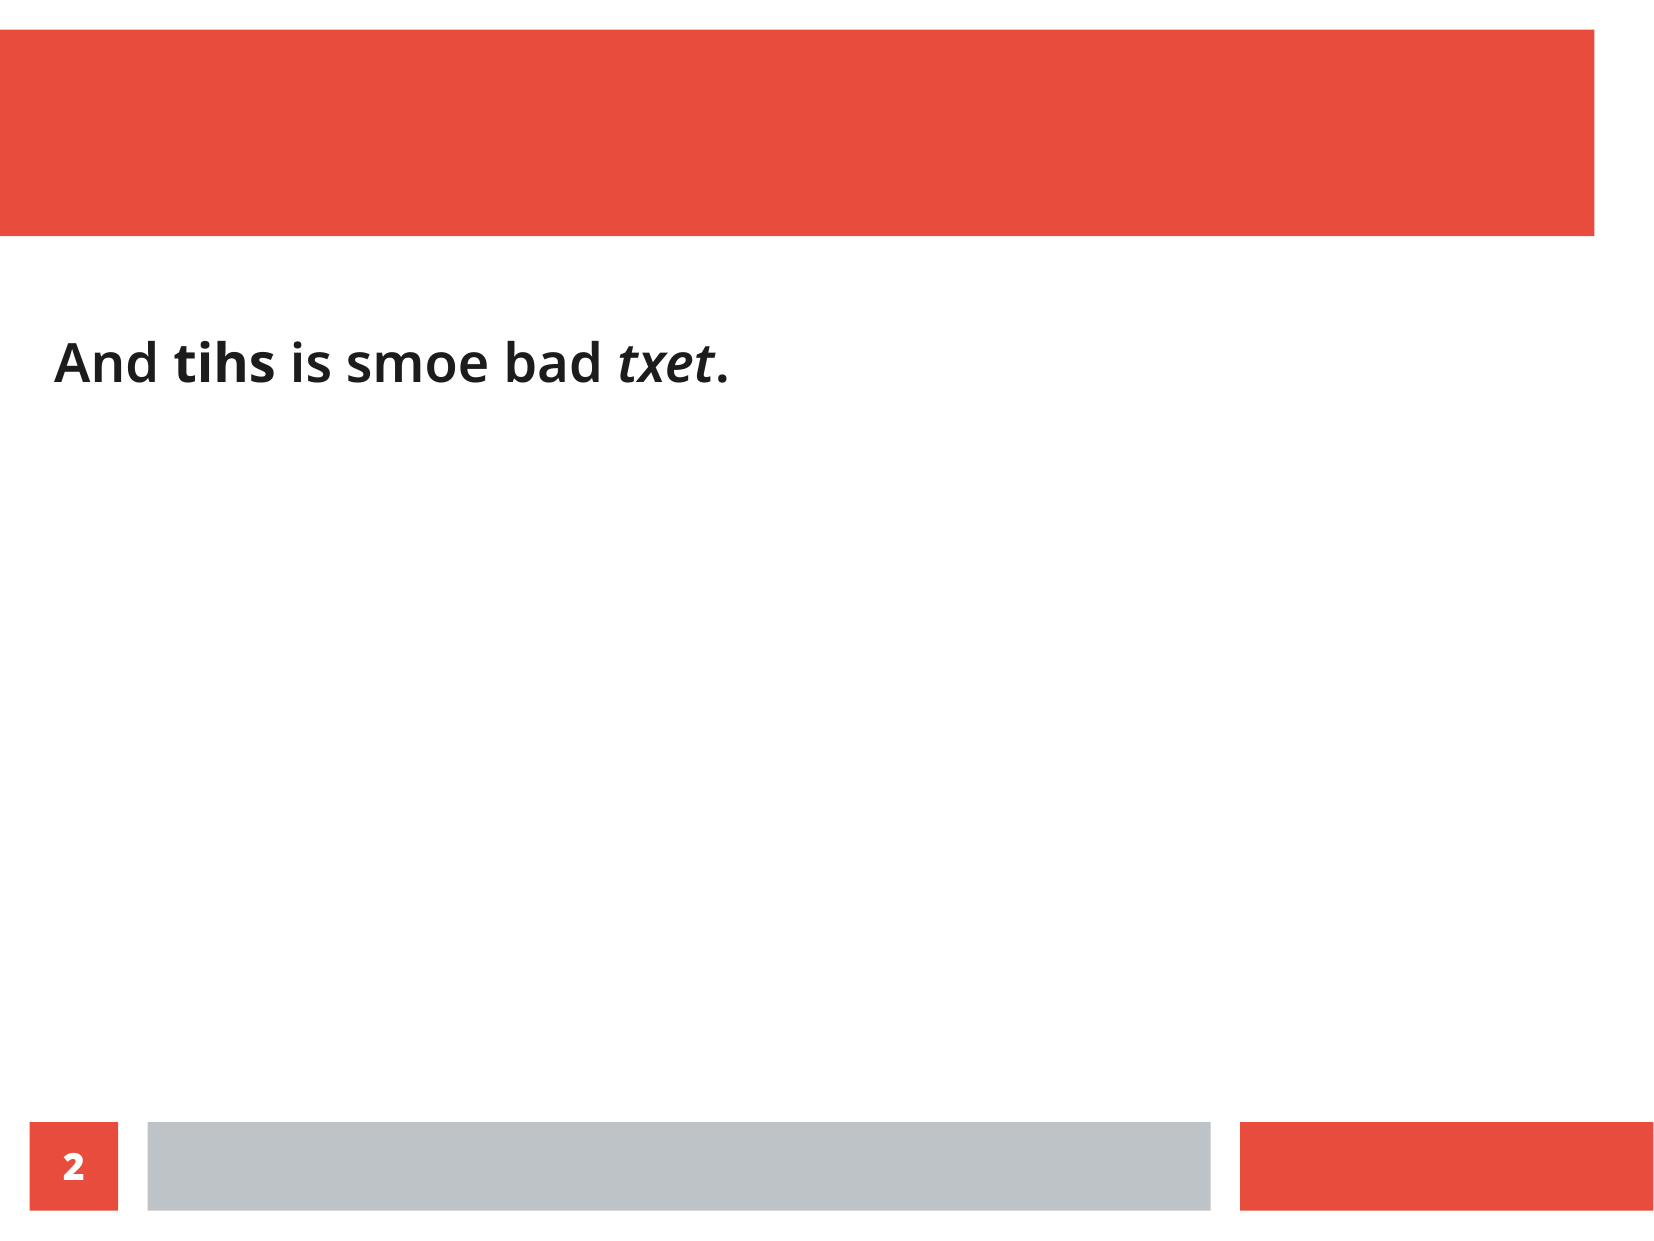

#
And tihs is smoe bad txet.
2